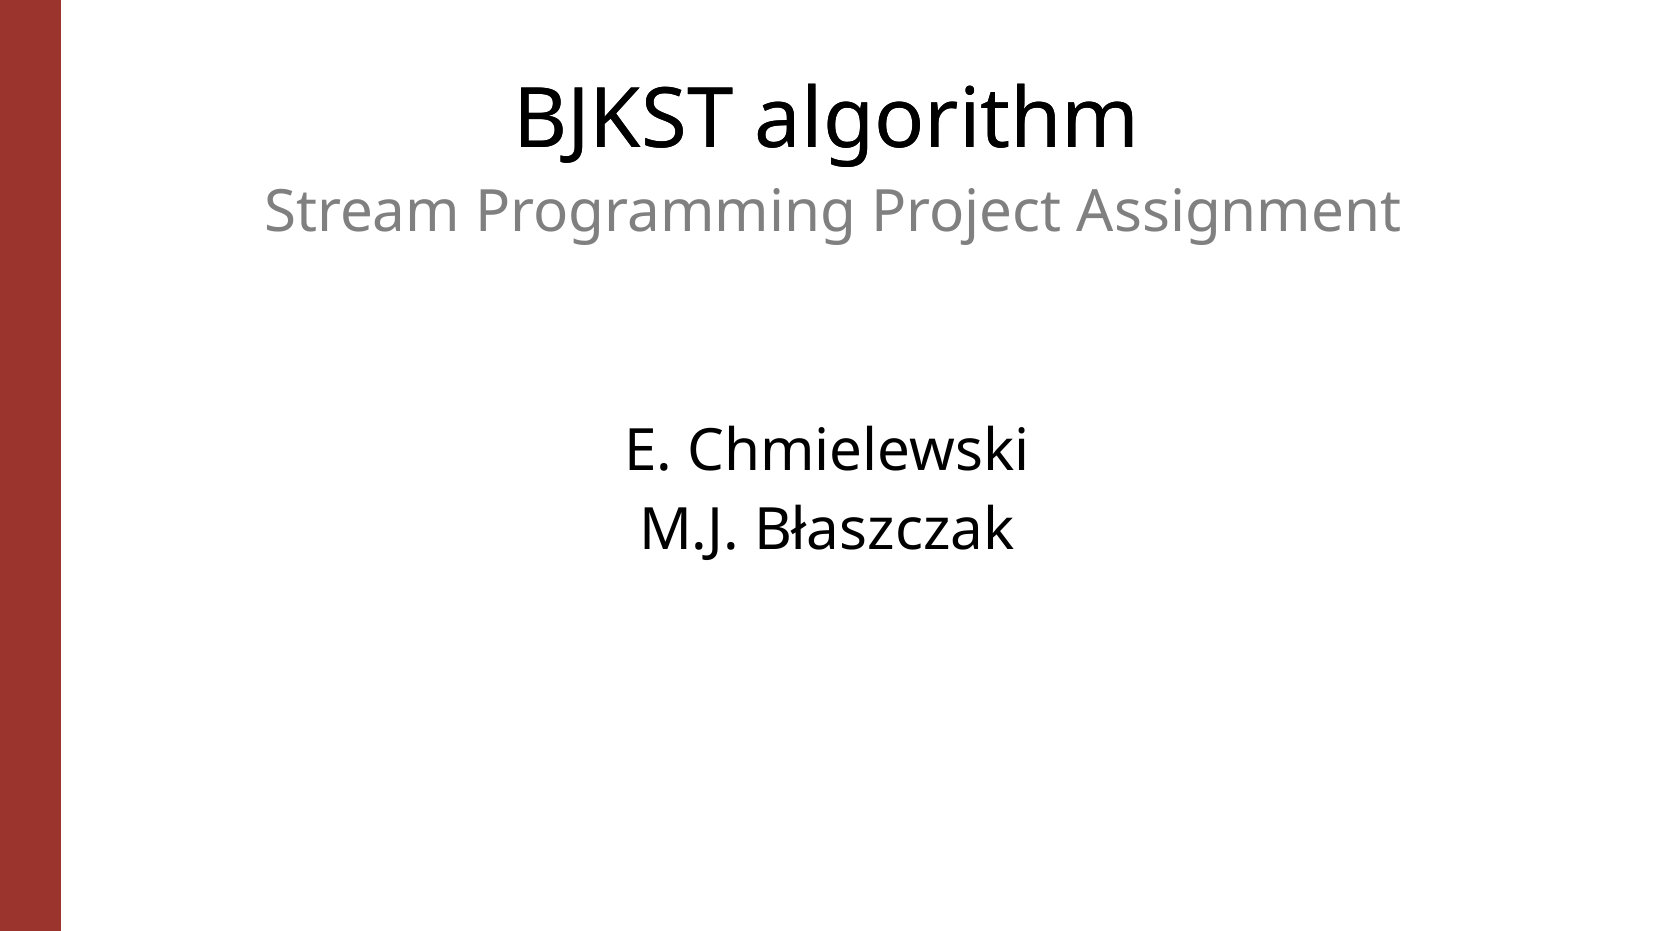

# BJKST algorithm
BJKST algorithm
Stream Programming Project Assignment
E. Chmielewski
M.J. Błaszczak